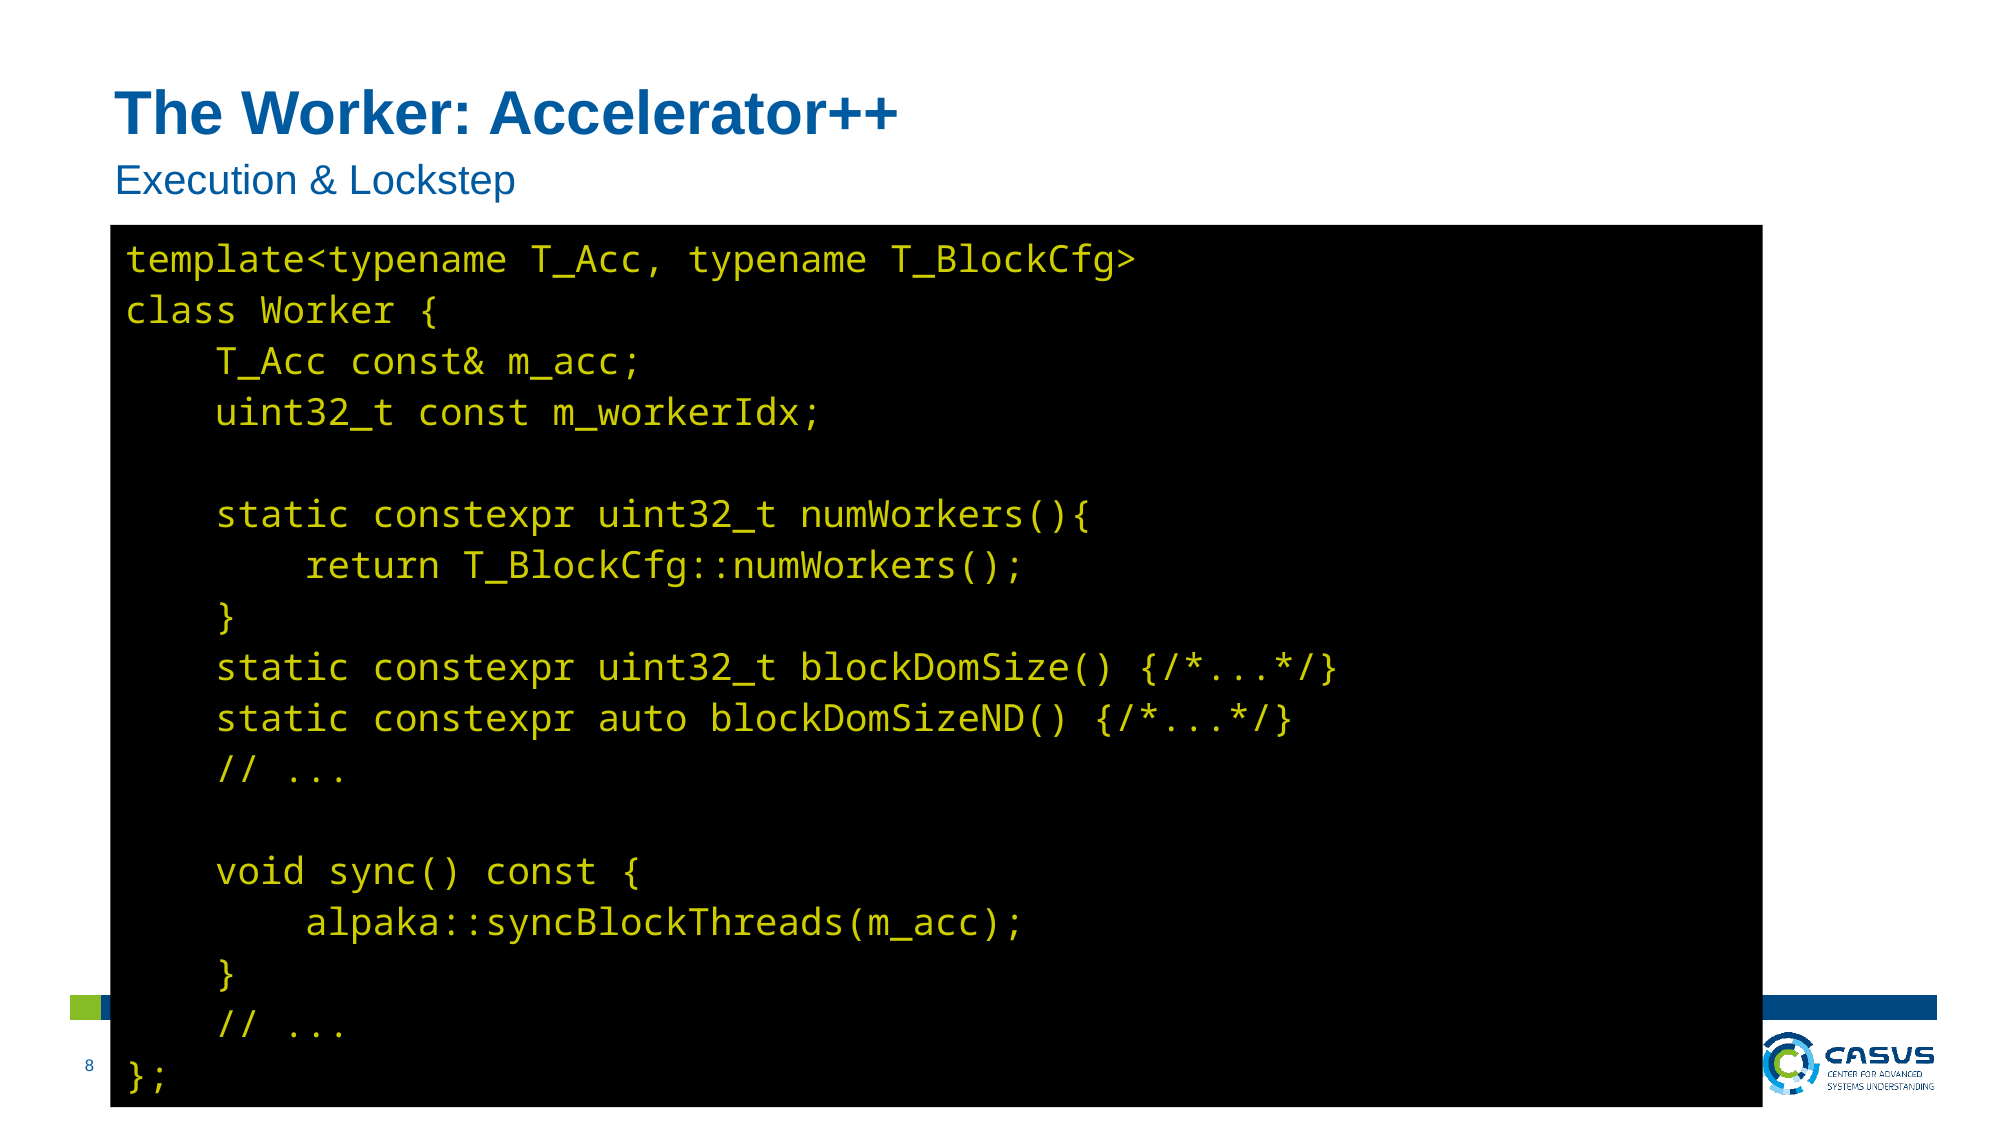

# The Worker: Accelerator++
Execution & Lockstep
template<typename T_Acc, typename T_BlockCfg>
class Worker {
 T_Acc const& m_acc;
 uint32_t const m_workerIdx;
 static constexpr uint32_t numWorkers(){
 return T_BlockCfg::numWorkers();
 }
 static constexpr uint32_t blockDomSize() {/*...*/}
 static constexpr auto blockDomSizeND() {/*...*/}
 // ...
 void sync() const {
 alpaka::syncBlockThreads(m_acc);
 }
 // ...
};
8
Date
Title of presentation